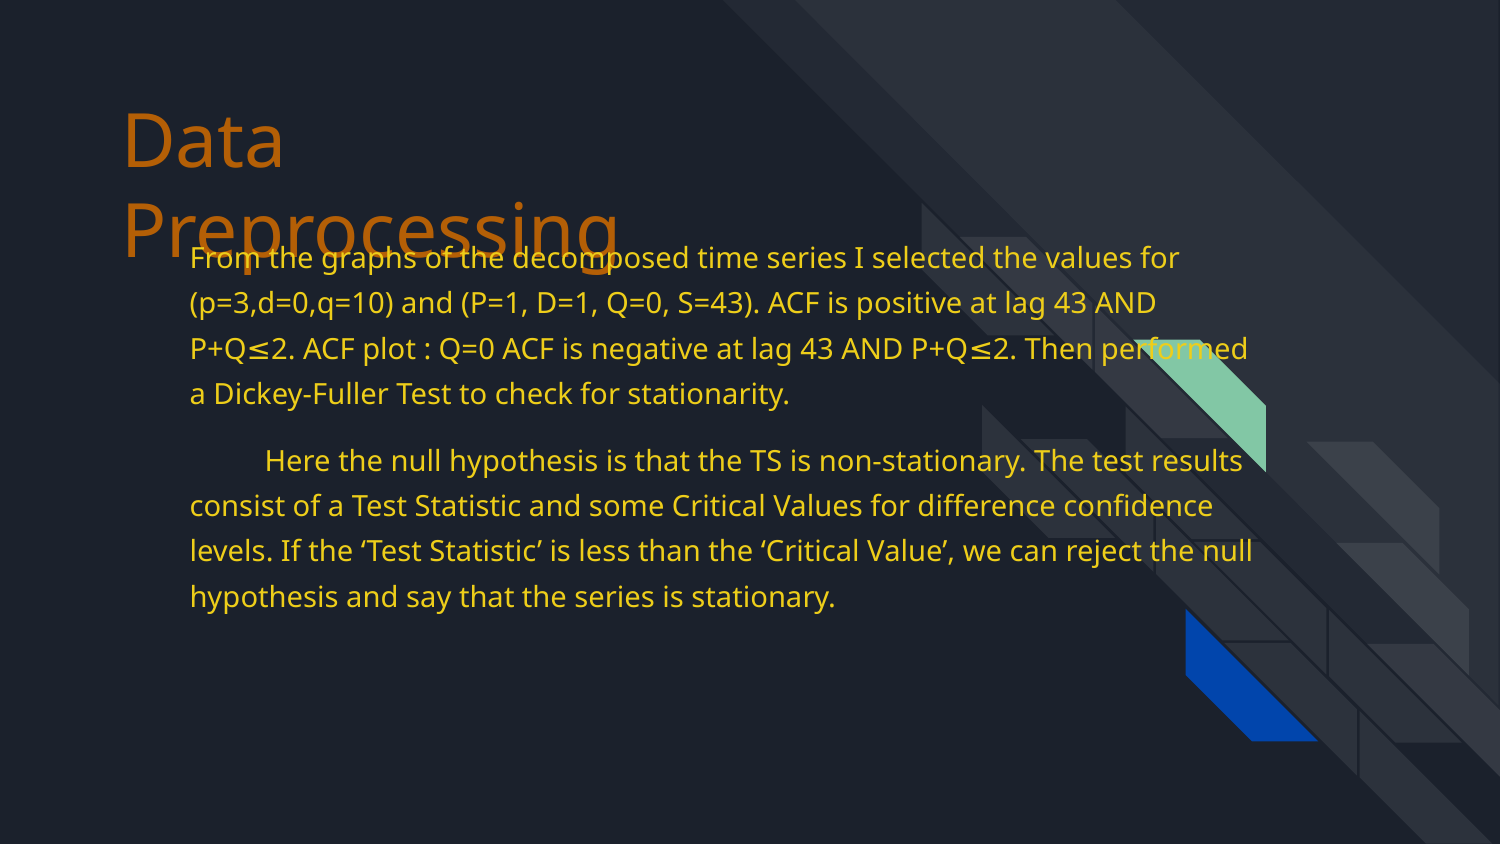

# Data Preprocessing
From the graphs of the decomposed time series I selected the values for (p=3,d=0,q=10) and (P=1, D=1, Q=0, S=43). ACF is positive at lag 43 AND P+Q≤2. ACF plot : Q=0 ACF is negative at lag 43 AND P+Q≤2. Then performed a Dickey-Fuller Test to check for stationarity.
Here the null hypothesis is that the TS is non-stationary. The test results consist of a Test Statistic and some Critical Values for difference confidence levels. If the ‘Test Statistic’ is less than the ‘Critical Value’, we can reject the null hypothesis and say that the series is stationary.